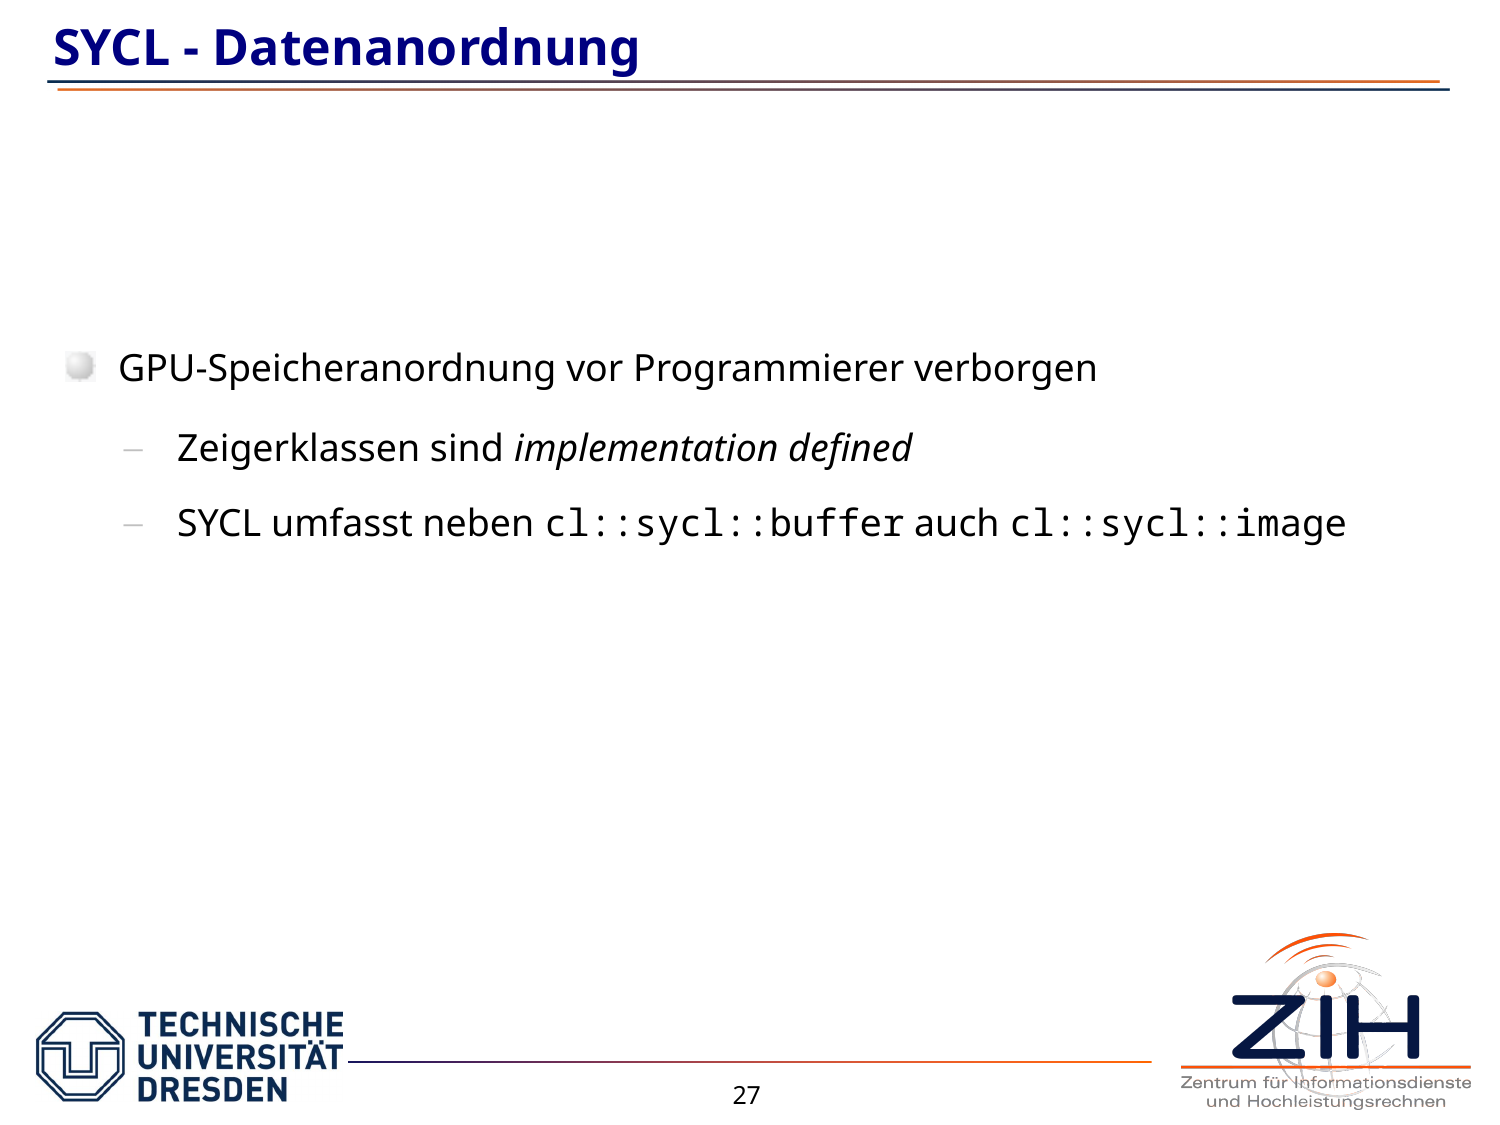

# SYCL - Datenanordnung
GPU-Speicheranordnung vor Programmierer verborgen
Zeigerklassen sind implementation defined
SYCL umfasst neben cl::sycl::buffer auch cl::sycl::image
27